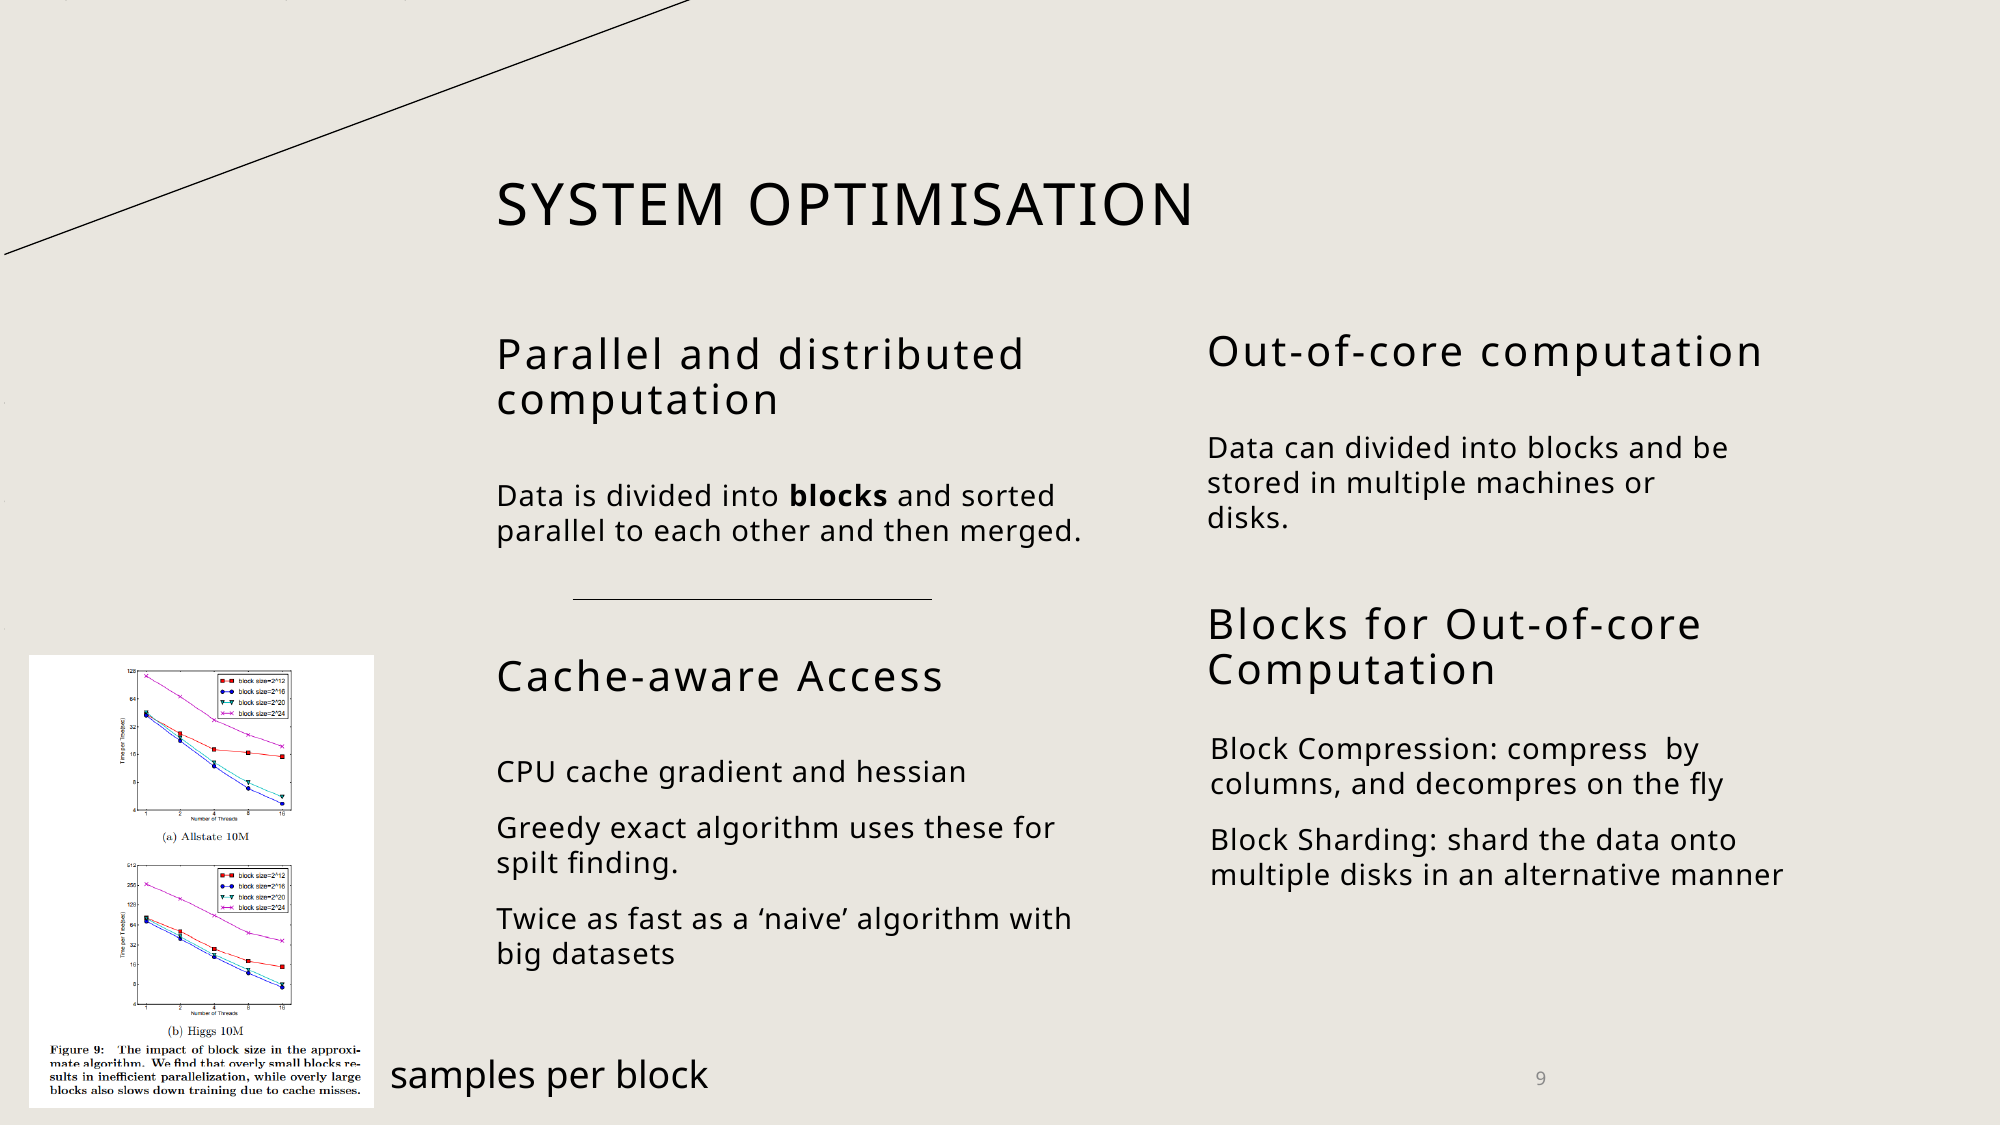

System optimisation
Out-of-core computation
# Parallel and distributed computation
Data can divided into blocks and be stored in multiple machines or
disks.
Data is divided into blocks and sorted parallel to each other and then merged.
Blocks for Out-of-core Computation
Cache-aware Access
Block Compression: compress by columns, and decompres on the fly
Block Sharding: shard the data onto multiple disks in an alternative manner
CPU cache gradient and hessian
Greedy exact algorithm uses these for spilt finding.
Twice as fast as a ‘naive’ algorithm with big datasets
 samples per block